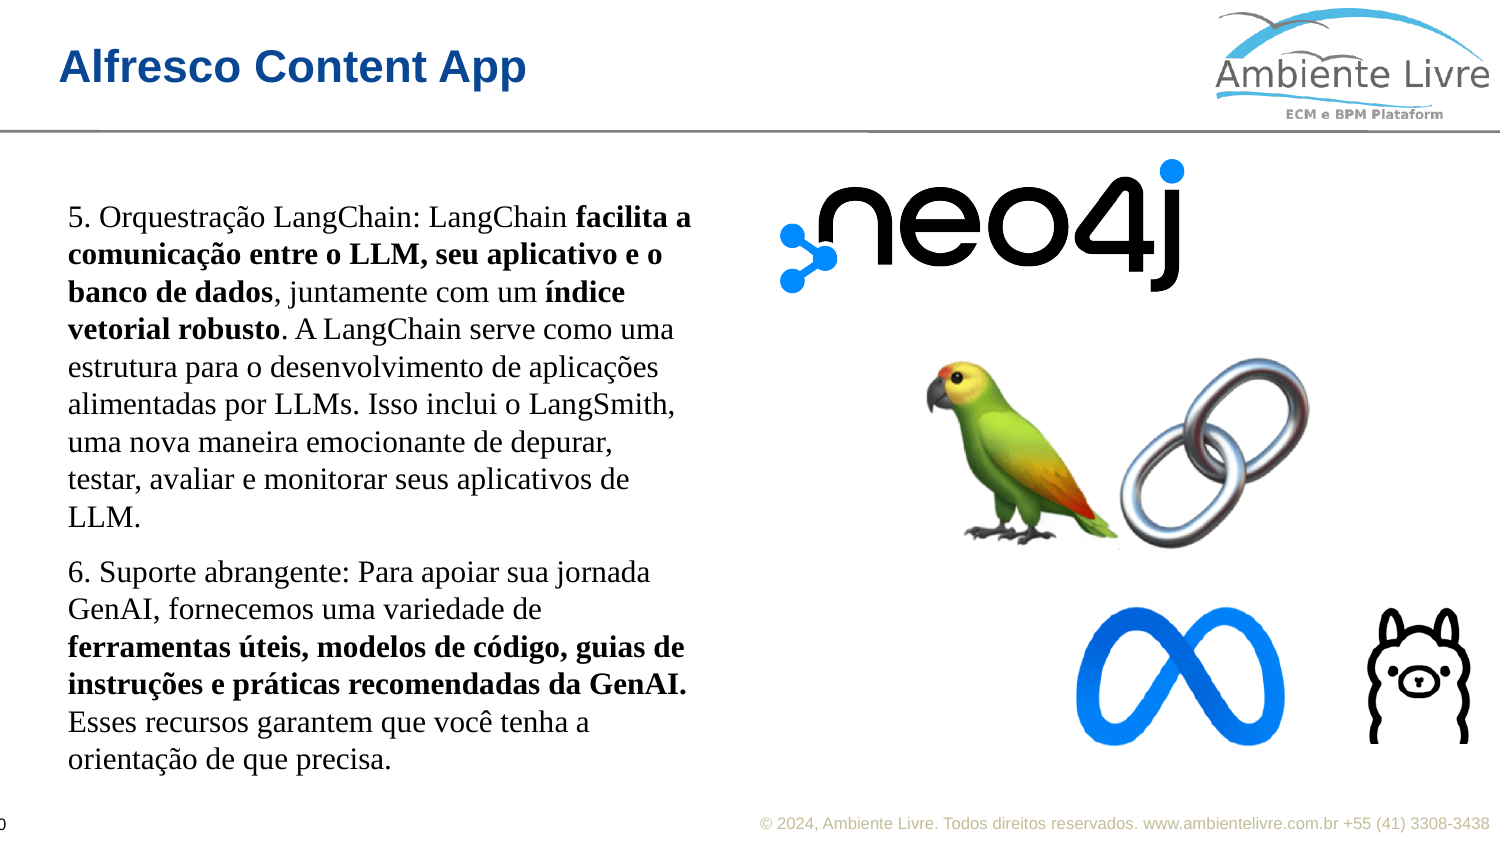

# Alfresco Content App
5. Orquestração LangChain: LangChain facilita a comunicação entre o LLM, seu aplicativo e o banco de dados, juntamente com um índice vetorial robusto. A LangChain serve como uma estrutura para o desenvolvimento de aplicações alimentadas por LLMs. Isso inclui o LangSmith, uma nova maneira emocionante de depurar, testar, avaliar e monitorar seus aplicativos de LLM.
6. Suporte abrangente: Para apoiar sua jornada GenAI, fornecemos uma variedade de ferramentas úteis, modelos de código, guias de instruções e práticas recomendadas da GenAI. Esses recursos garantem que você tenha a orientação de que precisa.